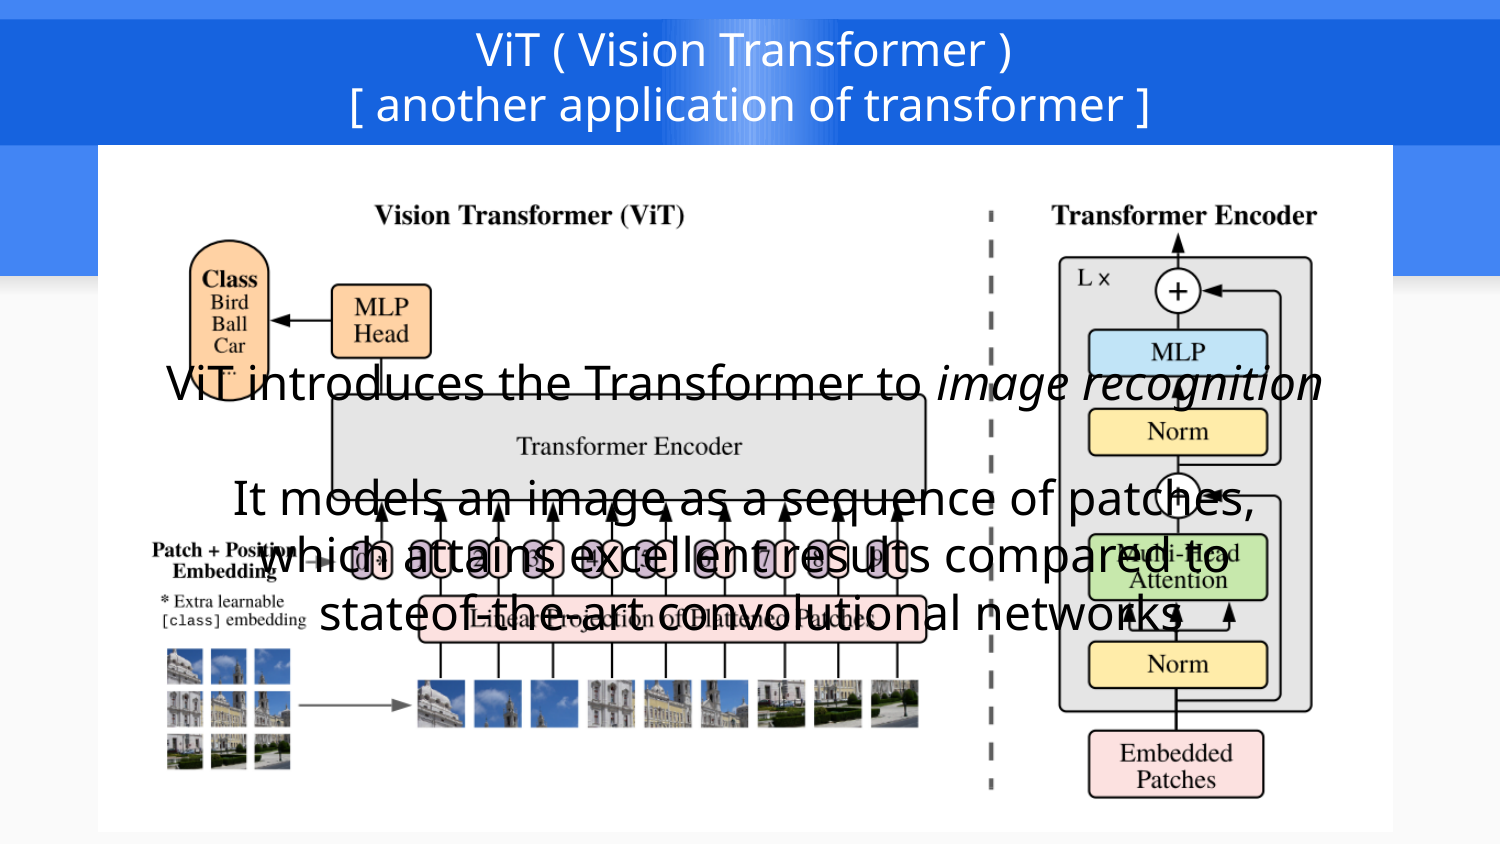

# ViT ( Vision Transformer ) [ another application of transformer ]
ViT introduces the Transformer to image recognition
It models an image as a sequence of patches,
which attains excellent results compared to
stateof-the-art convolutional networks